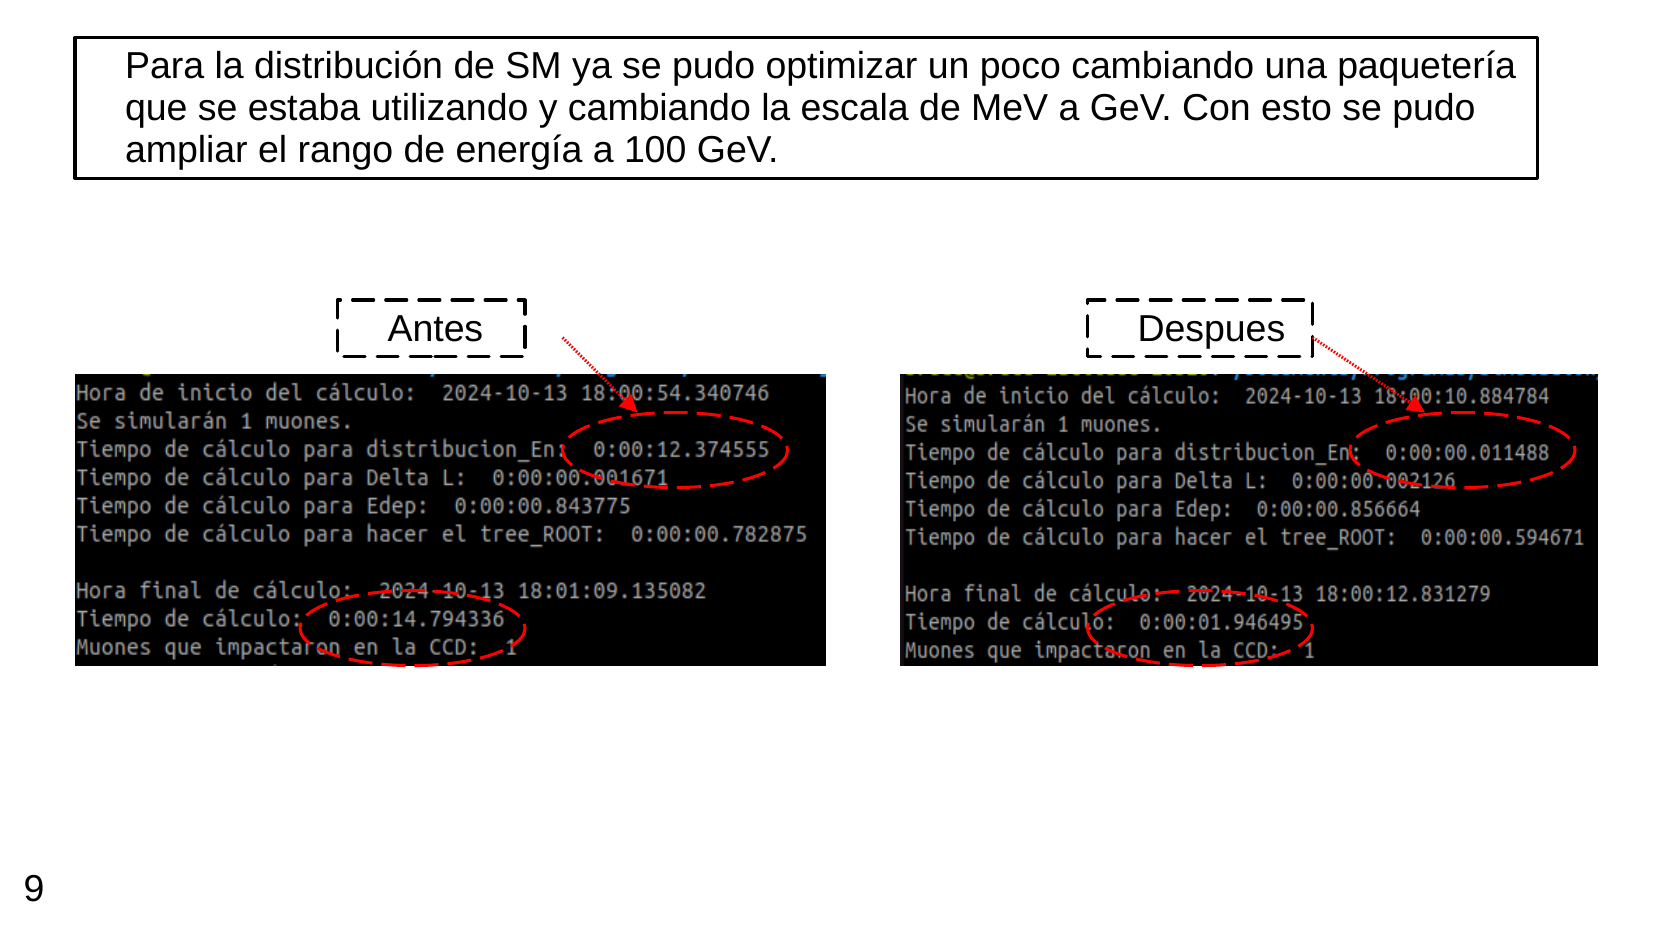

Para la distribución de SM ya se pudo optimizar un poco cambiando una paquetería que se estaba utilizando y cambiando la escala de MeV a GeV. Con esto se pudo ampliar el rango de energía a 100 GeV.
Antes
Despues